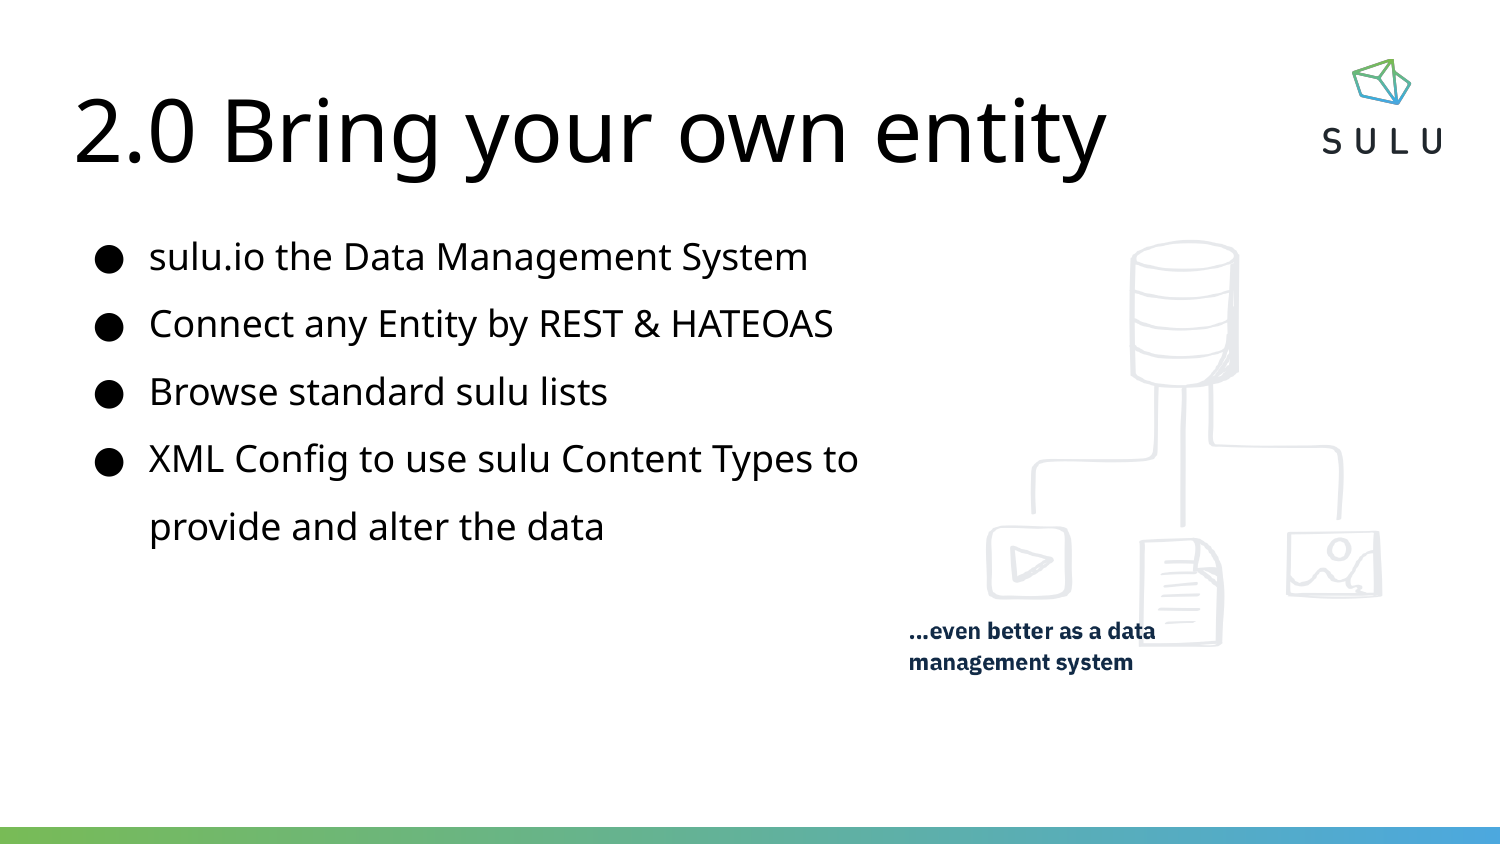

# 2.0 Bring your own entity
sulu.io the Data Management System
Connect any Entity by REST & HATEOAS
Browse standard sulu lists
XML Config to use sulu Content Types to provide and alter the data